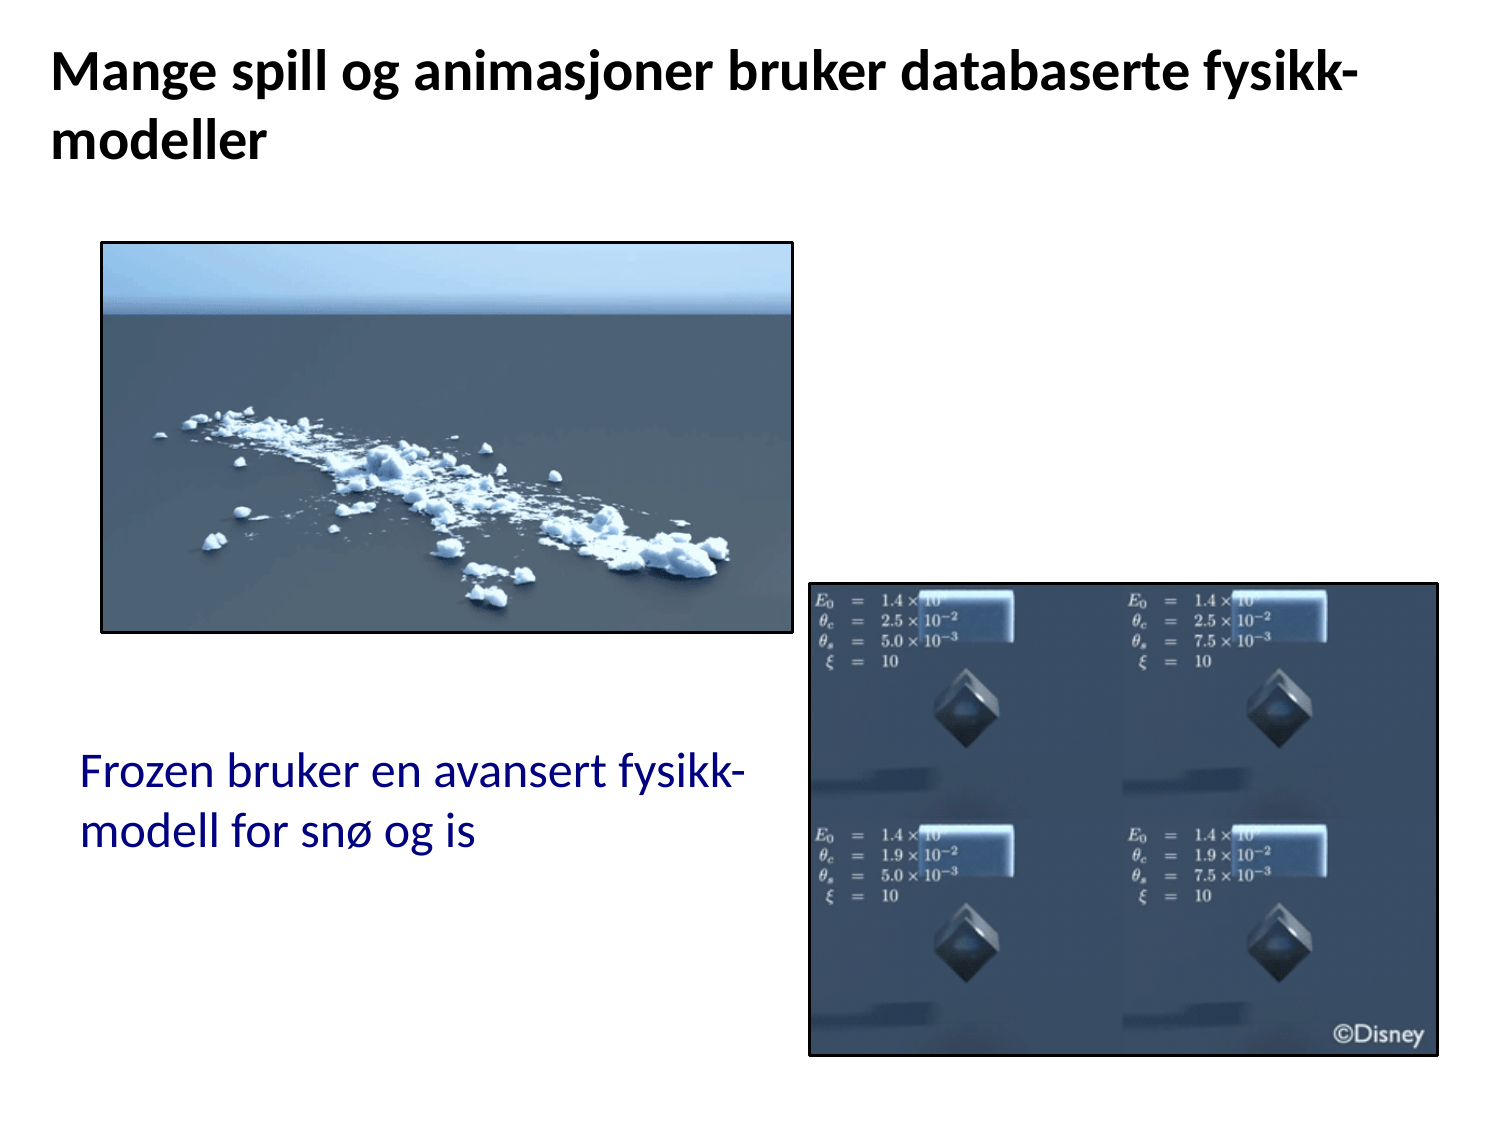

Mange spill og animasjoner bruker databaserte fysikk-modeller
Frozen bruker en avansert fysikk-modell for snø og is